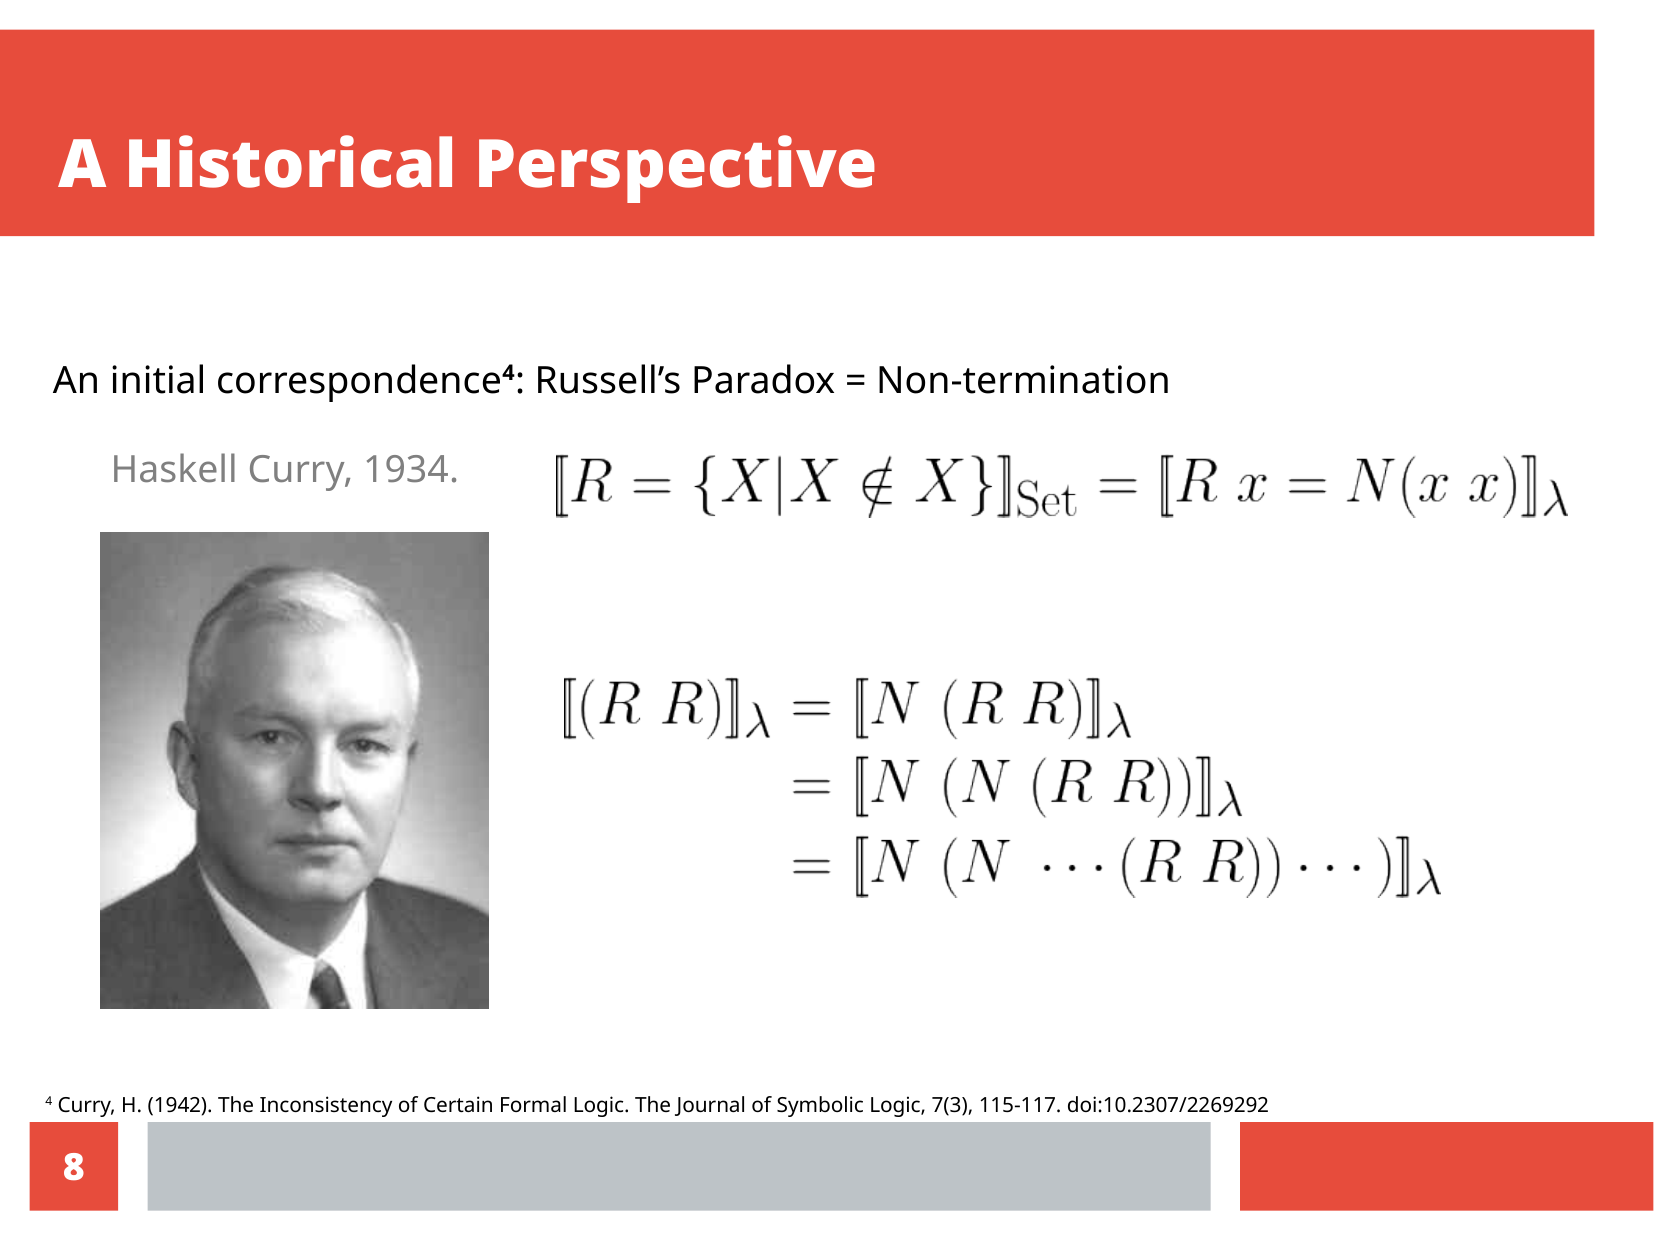

# A Historical Perspective
An initial correspondence4: Russell’s Paradox = Non-termination
Haskell Curry, 1934.
4 Curry, H. (1942). The Inconsistency of Certain Formal Logic. The Journal of Symbolic Logic, 7(3), 115-117. doi:10.2307/2269292
8